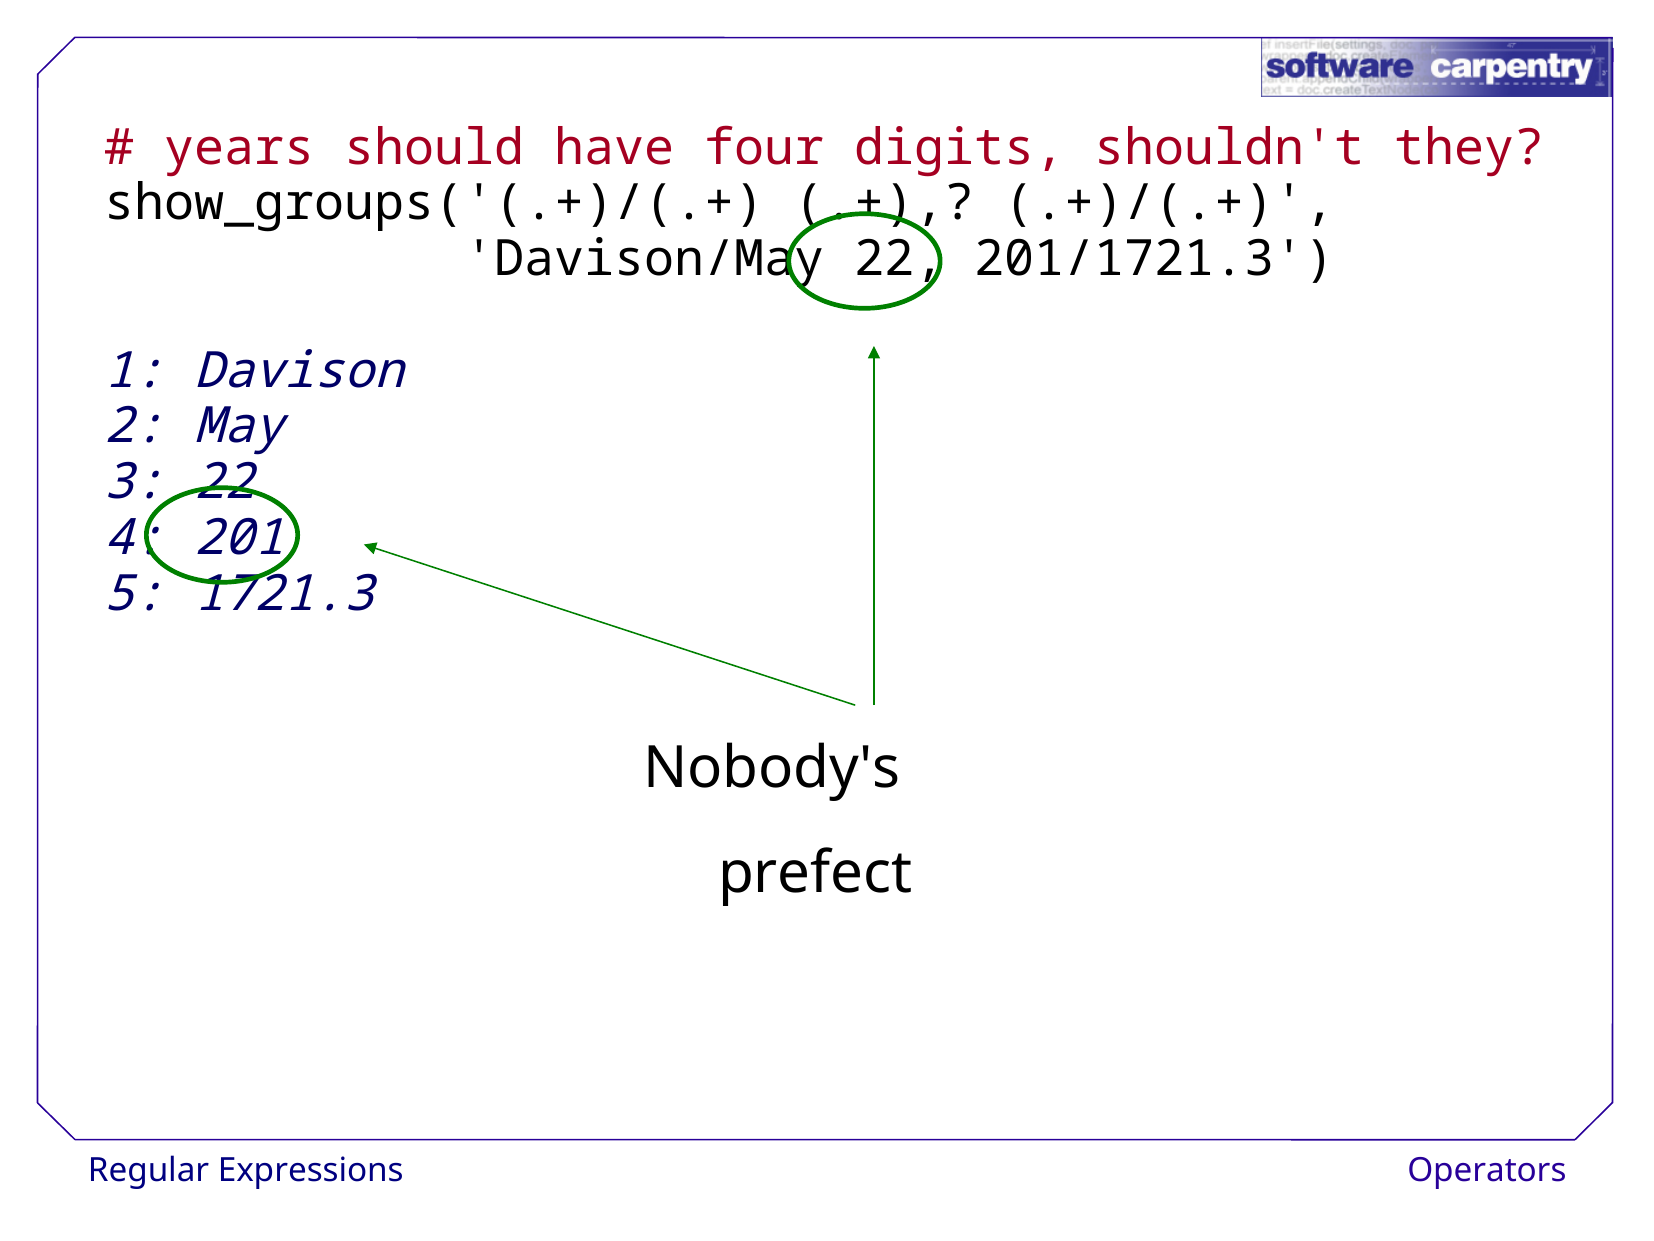

# years should have four digits, shouldn't they?
show_groups('(.+)/(.+) (.+),? (.+)/(.+)',
 'Davison/May 22, 201/1721.3')
1: Davison
2: May
3: 22
4: 201
5: 1721.3
Nobody's prefect